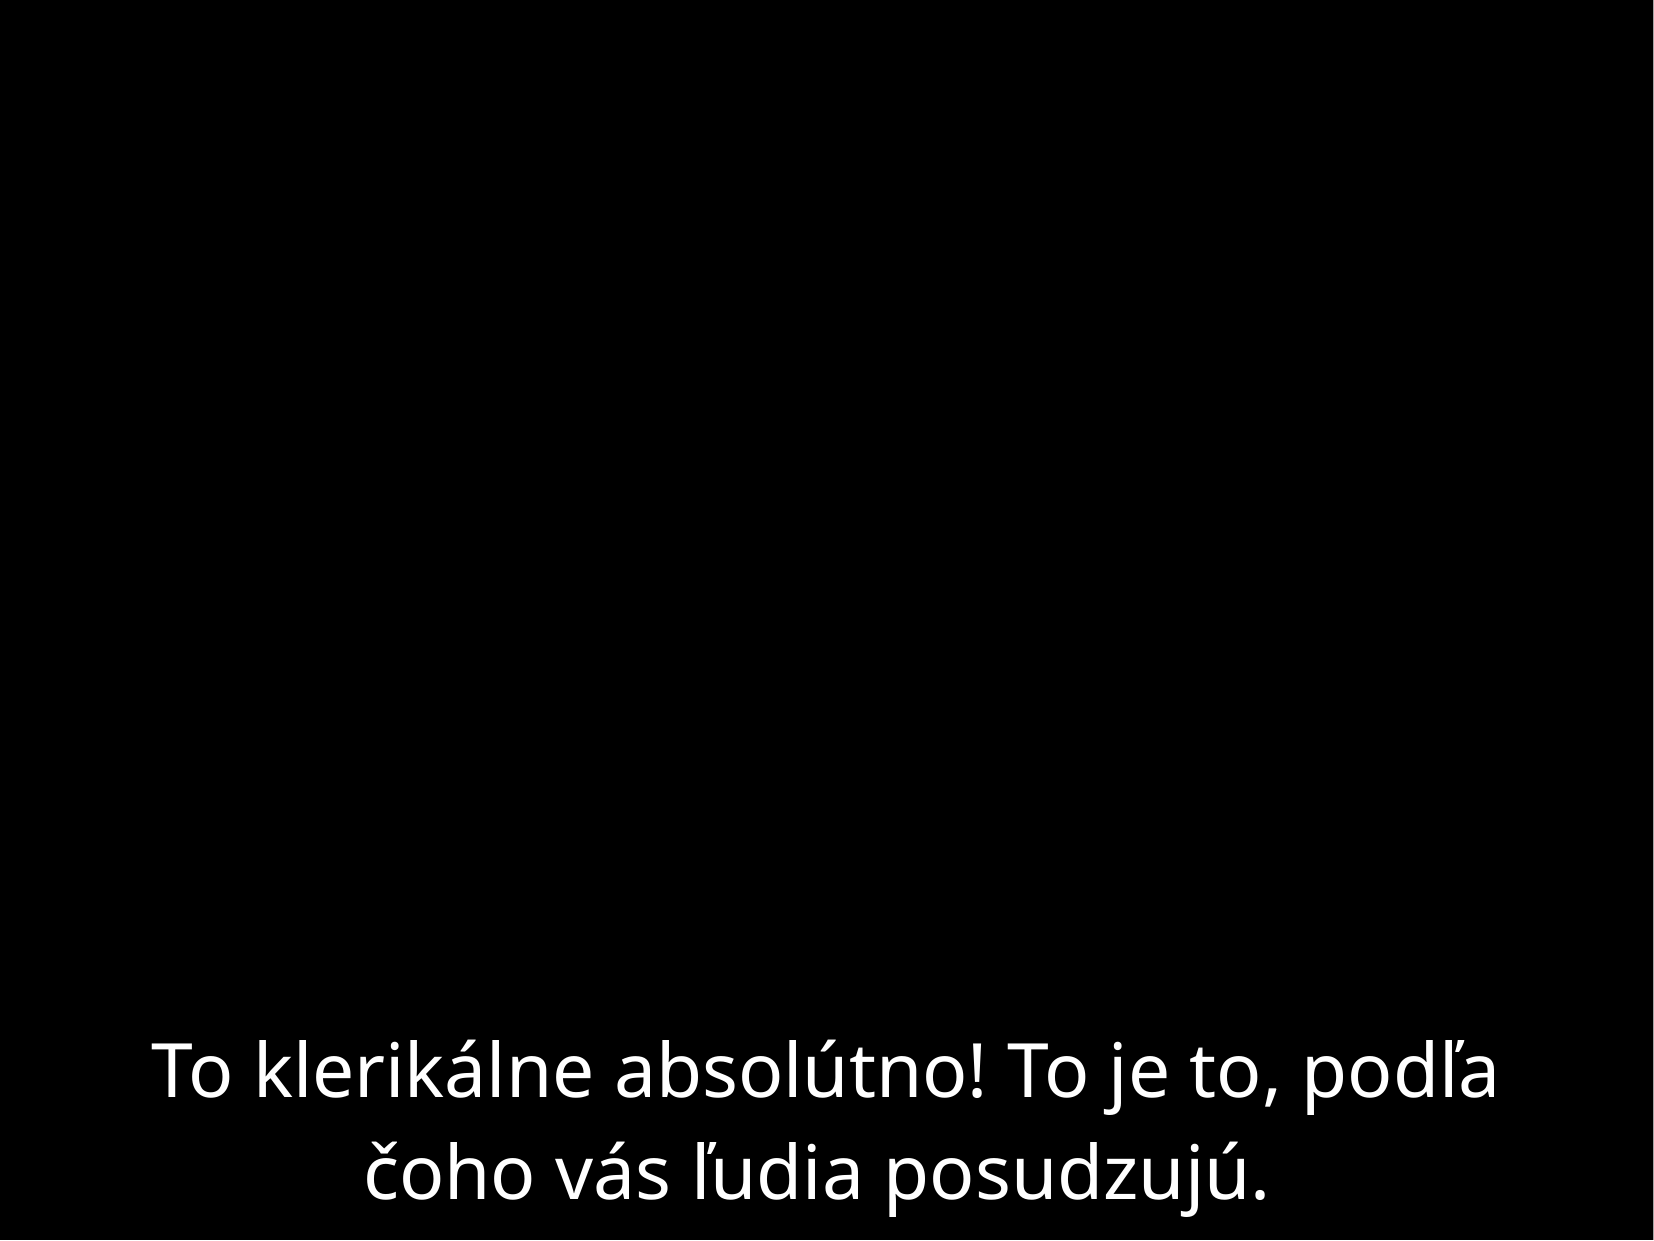

# To klerikálne absolútno! To je to, podľa čoho vás ľudia posudzujú.